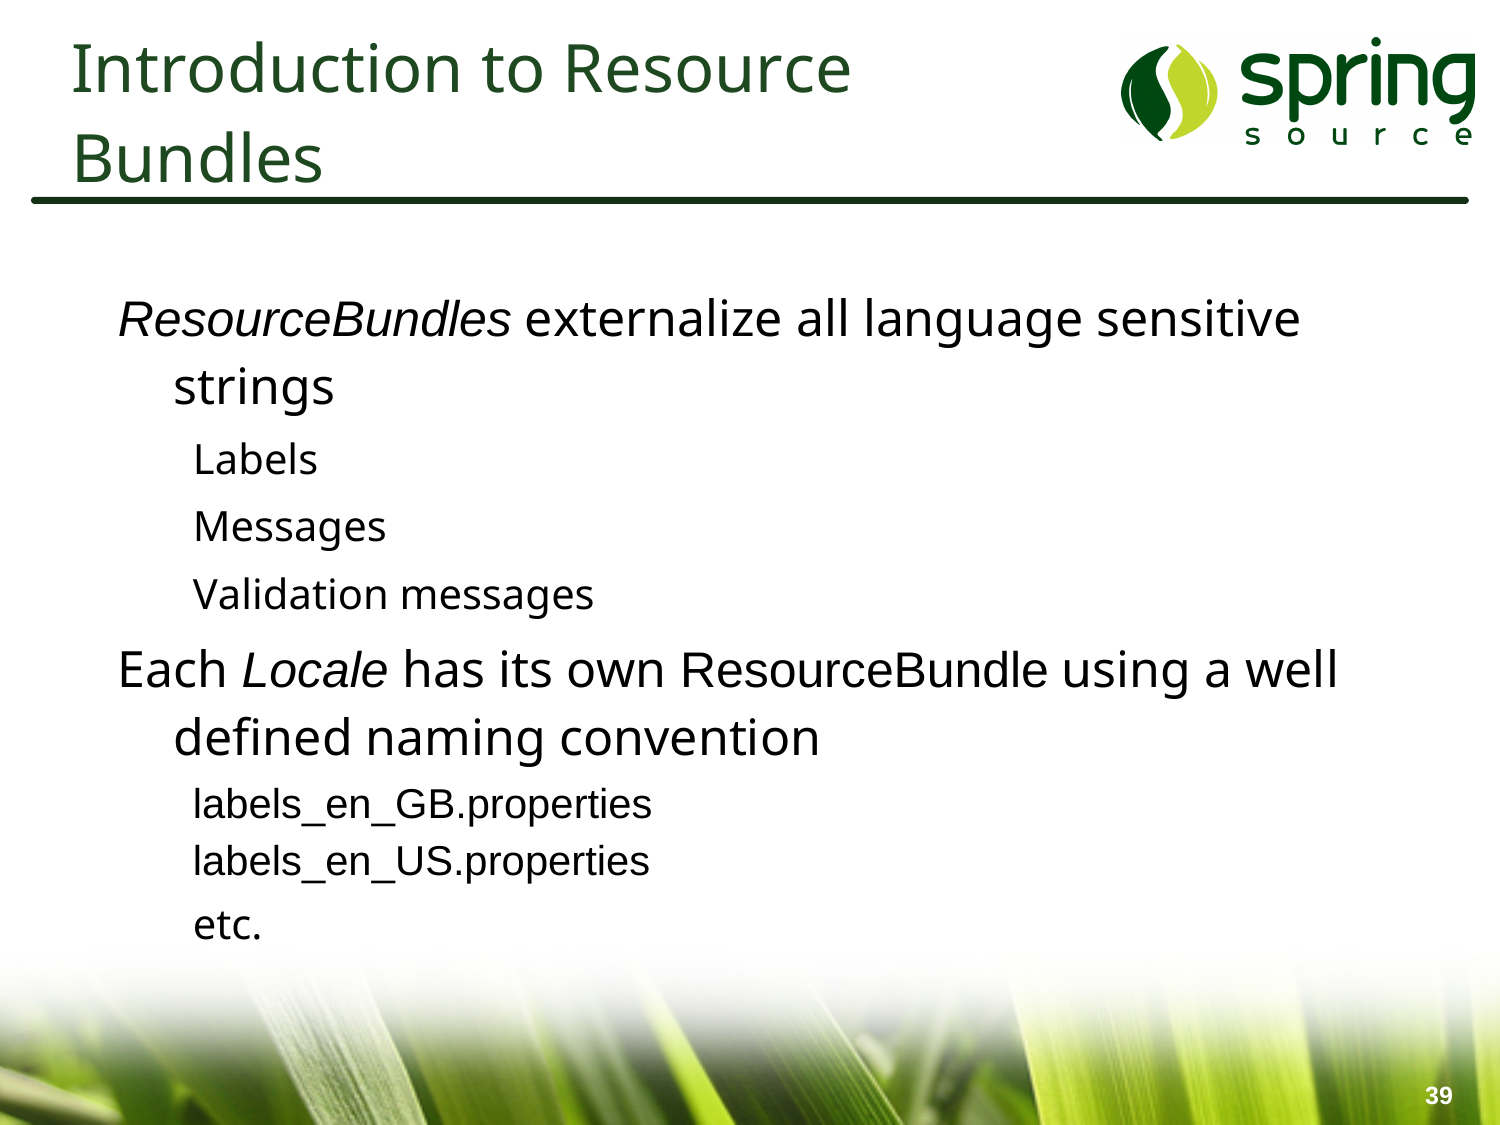

# Introduction to Resource Bundles
ResourceBundles externalize all language sensitive strings
Labels
Messages
Validation messages
Each Locale has its own ResourceBundle using a well defined naming convention
labels_en_GB.properties
labels_en_US.properties
etc.